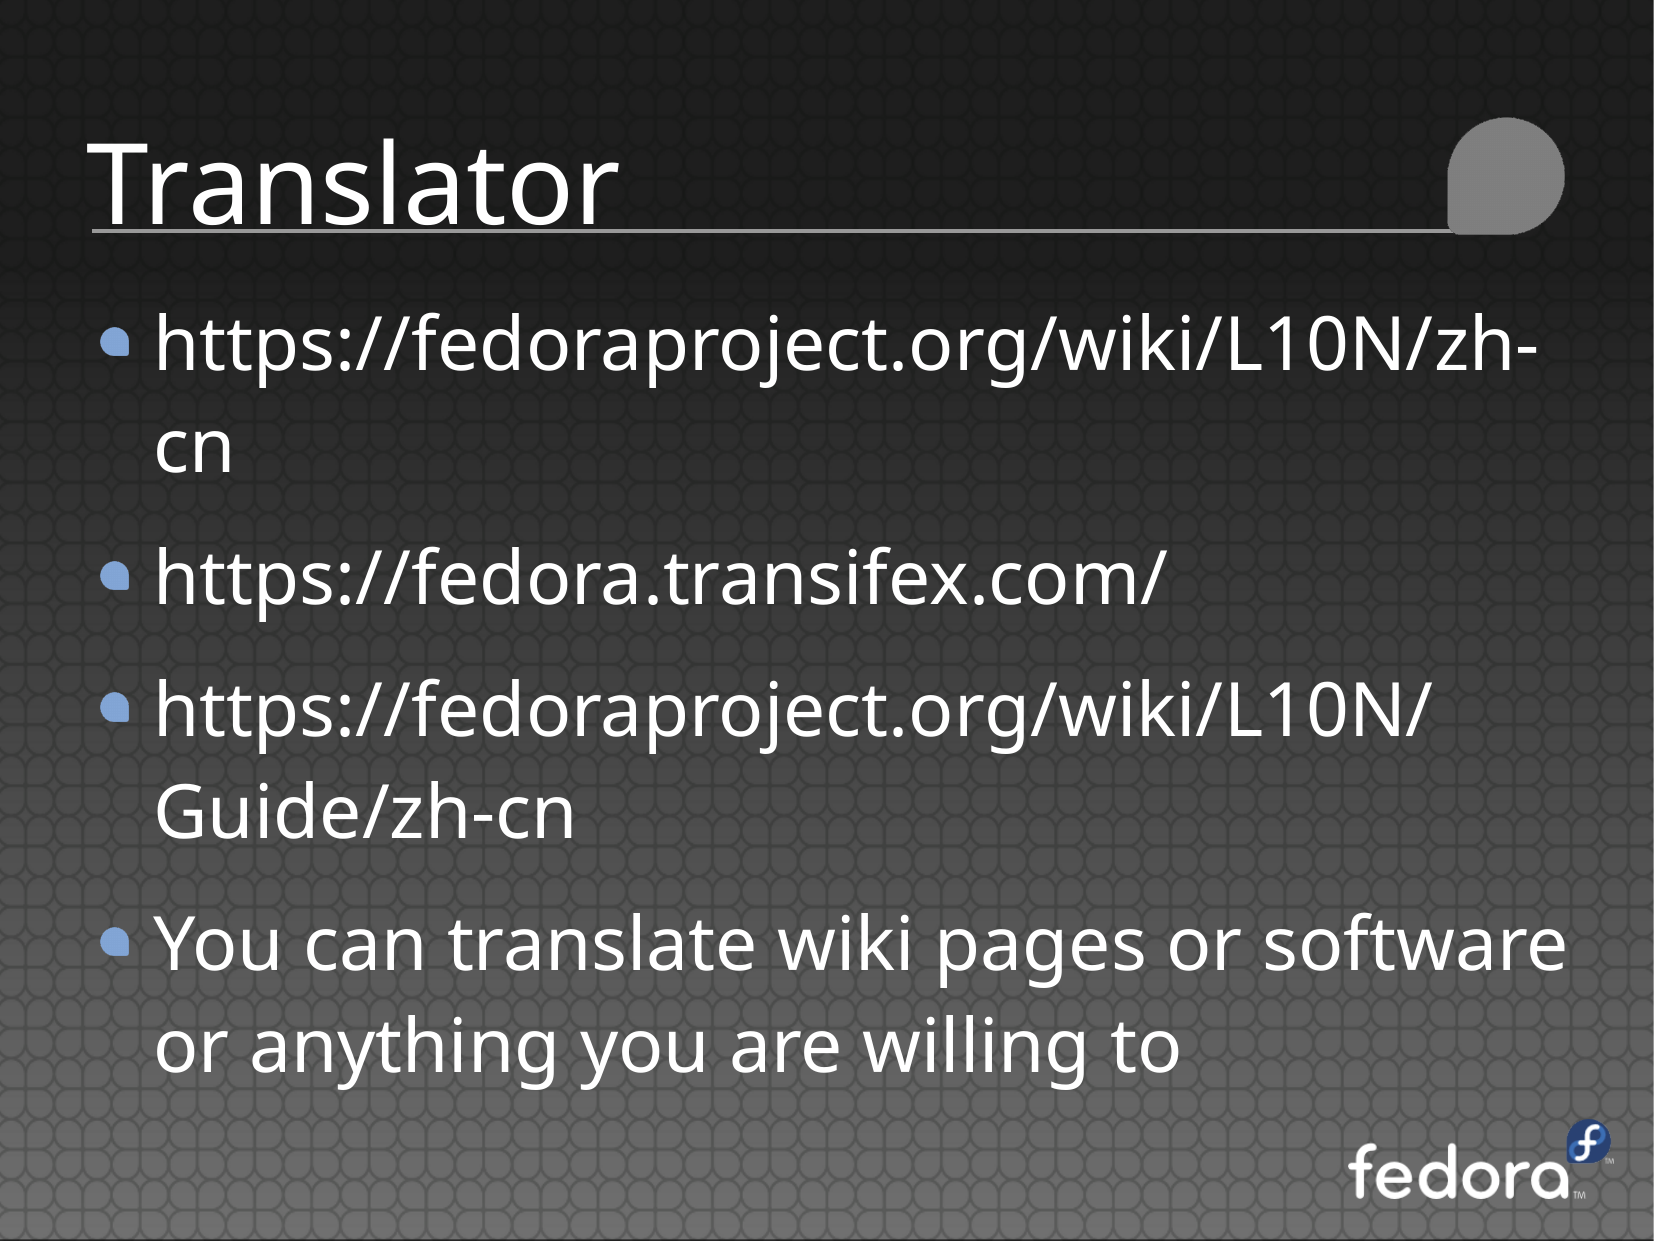

# Translator
https://fedoraproject.org/wiki/L10N/zh-cn
https://fedora.transifex.com/
https://fedoraproject.org/wiki/L10N/Guide/zh-cn
You can translate wiki pages or software or anything you are willing to